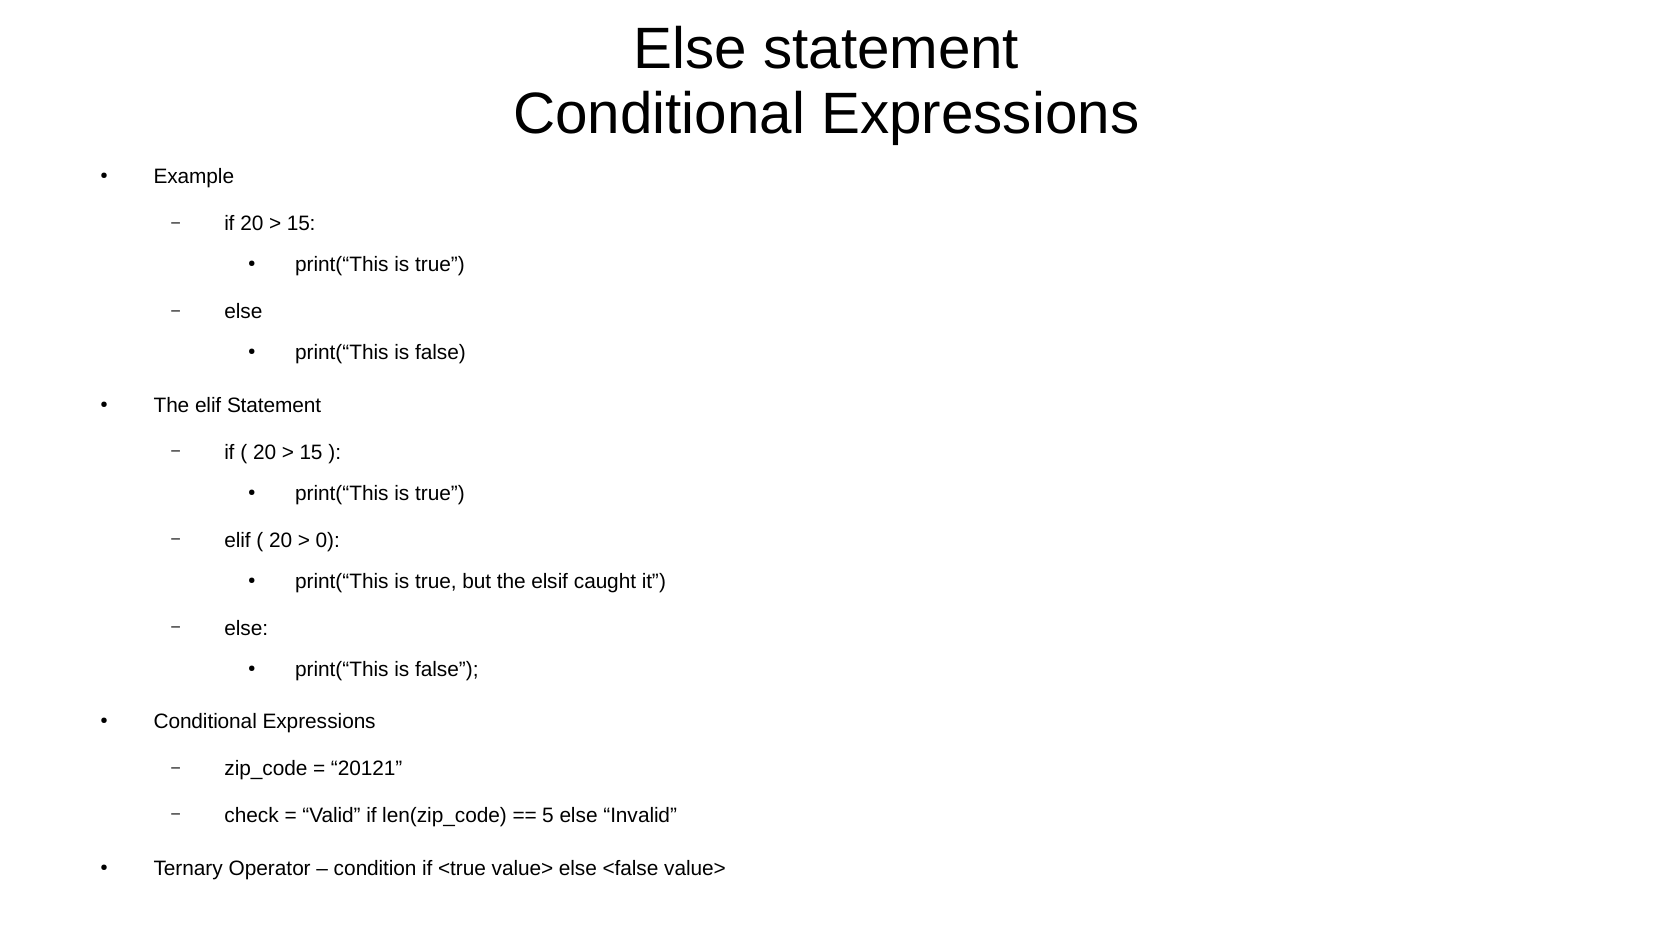

# Else statement Conditional Expressions
Example
if 20 > 15:
print(“This is true”)
else
print(“This is false)
The elif Statement
if ( 20 > 15 ):
print(“This is true”)
elif ( 20 > 0):
print(“This is true, but the elsif caught it”)
else:
print(“This is false”);
Conditional Expressions
zip_code = “20121”
check = “Valid” if len(zip_code) == 5 else “Invalid”
Ternary Operator – condition if <true value> else <false value>